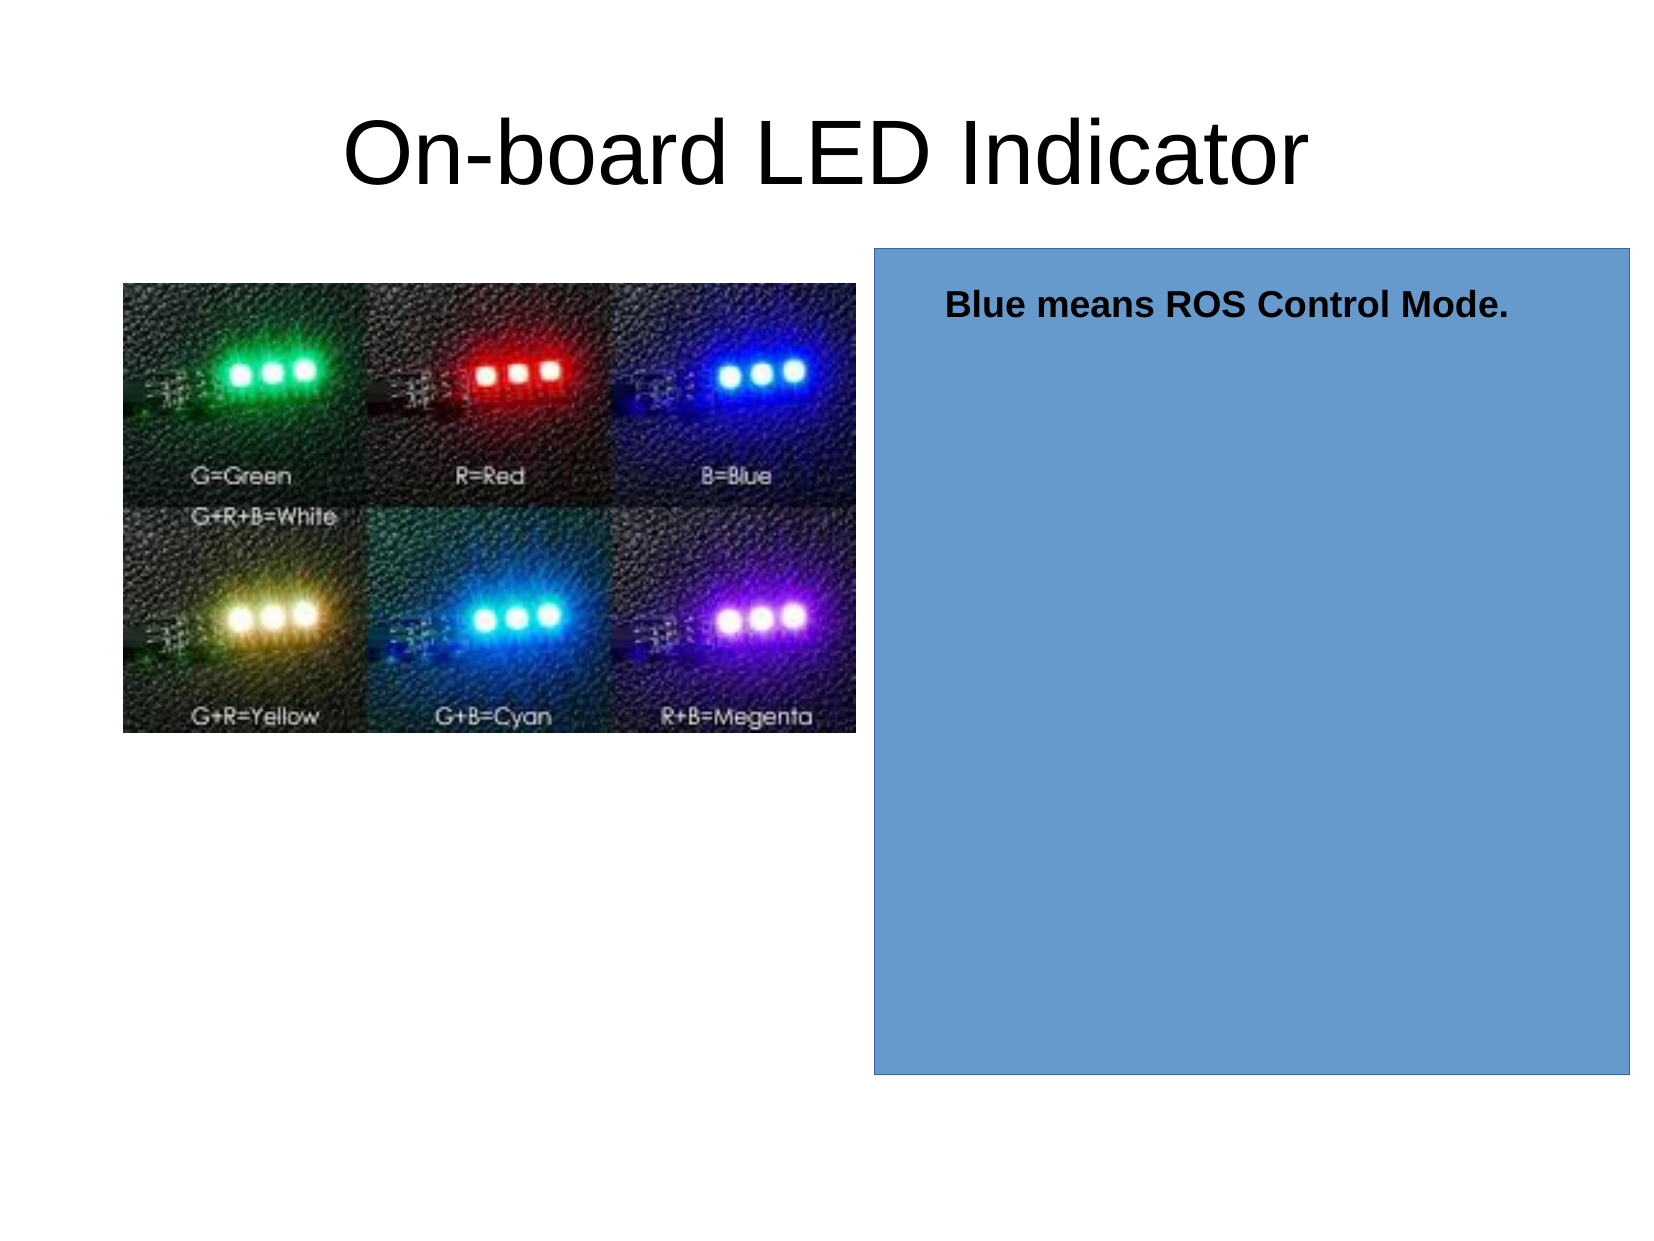

# On-board LED Indicator
Blue means ROS Control Mode.